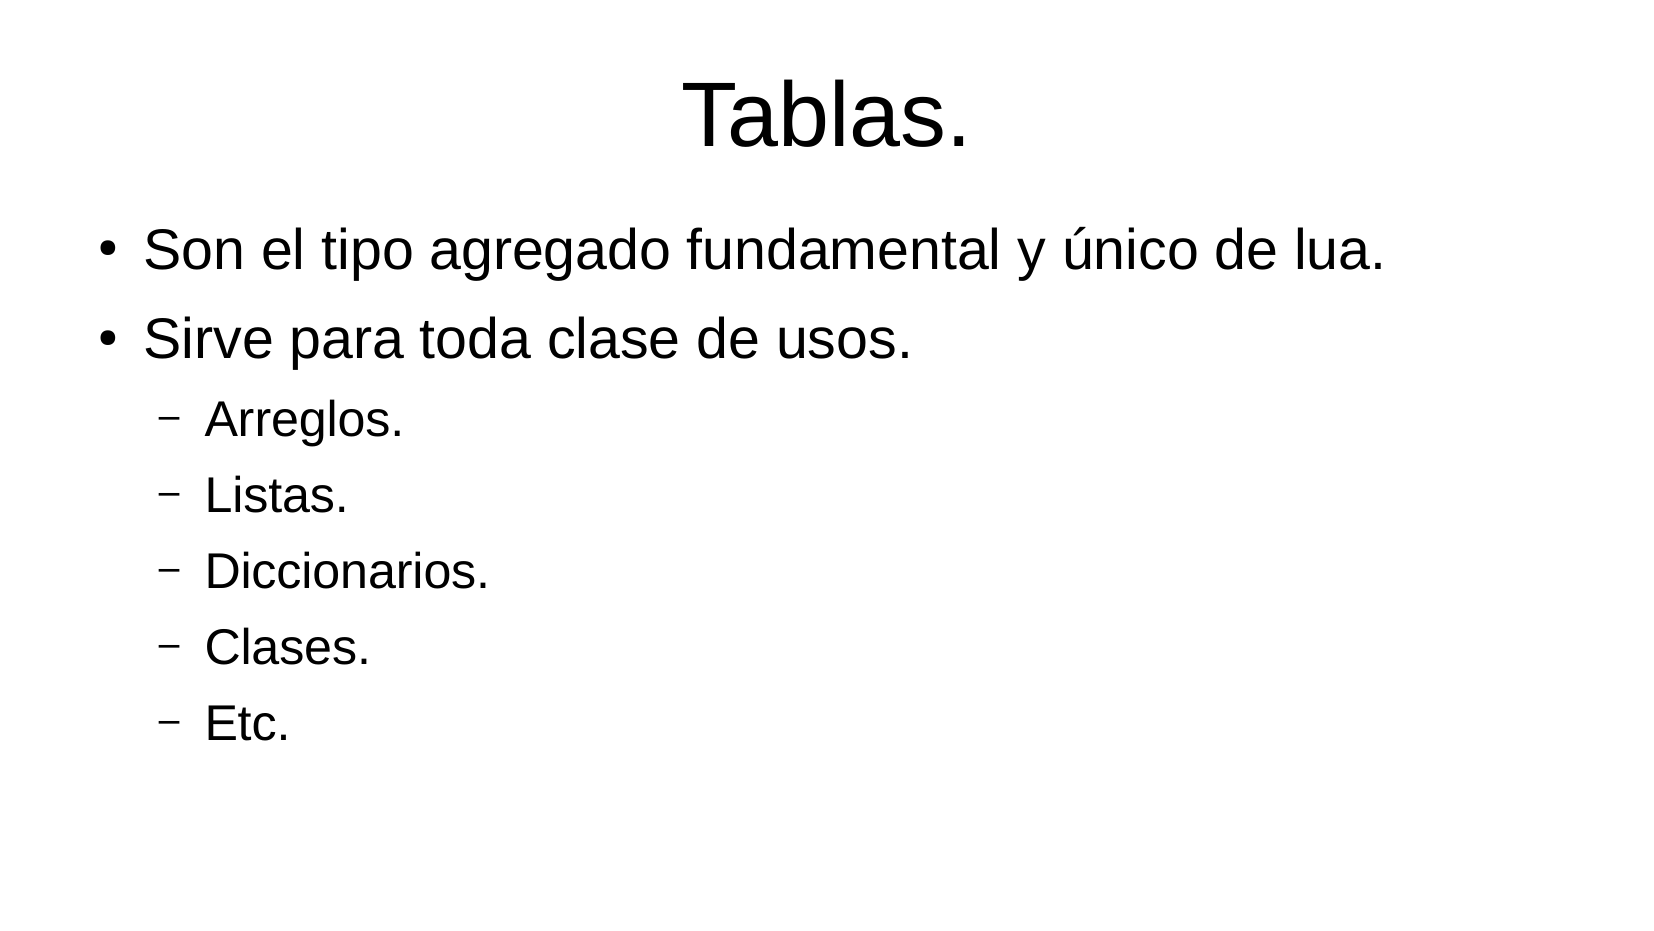

# Tablas.
Son el tipo agregado fundamental y único de lua.
Sirve para toda clase de usos.
Arreglos.
Listas.
Diccionarios.
Clases.
Etc.